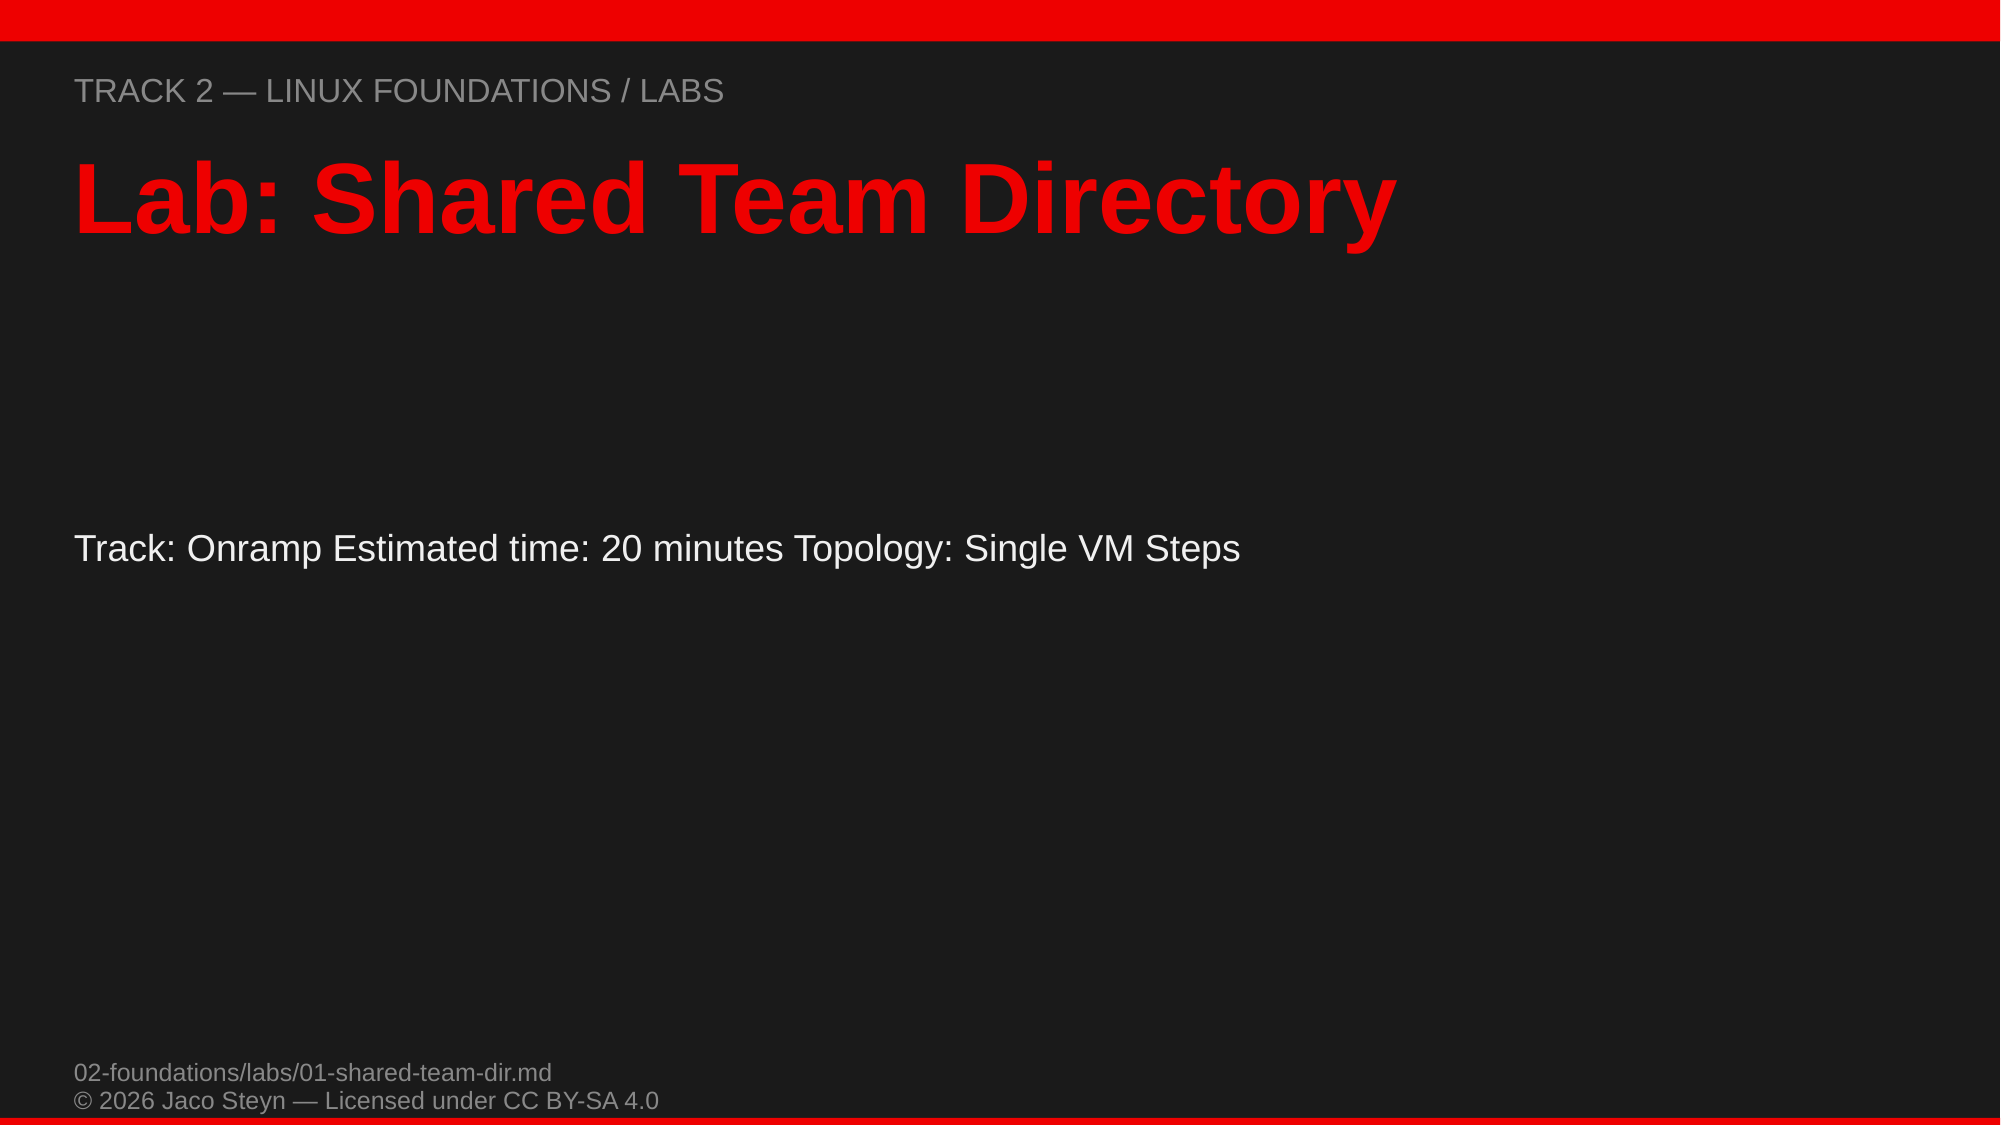

TRACK 2 — LINUX FOUNDATIONS / LABS
Lab: Shared Team Directory
Track: Onramp Estimated time: 20 minutes Topology: Single VM Steps
02-foundations/labs/01-shared-team-dir.md
© 2026 Jaco Steyn — Licensed under CC BY-SA 4.0